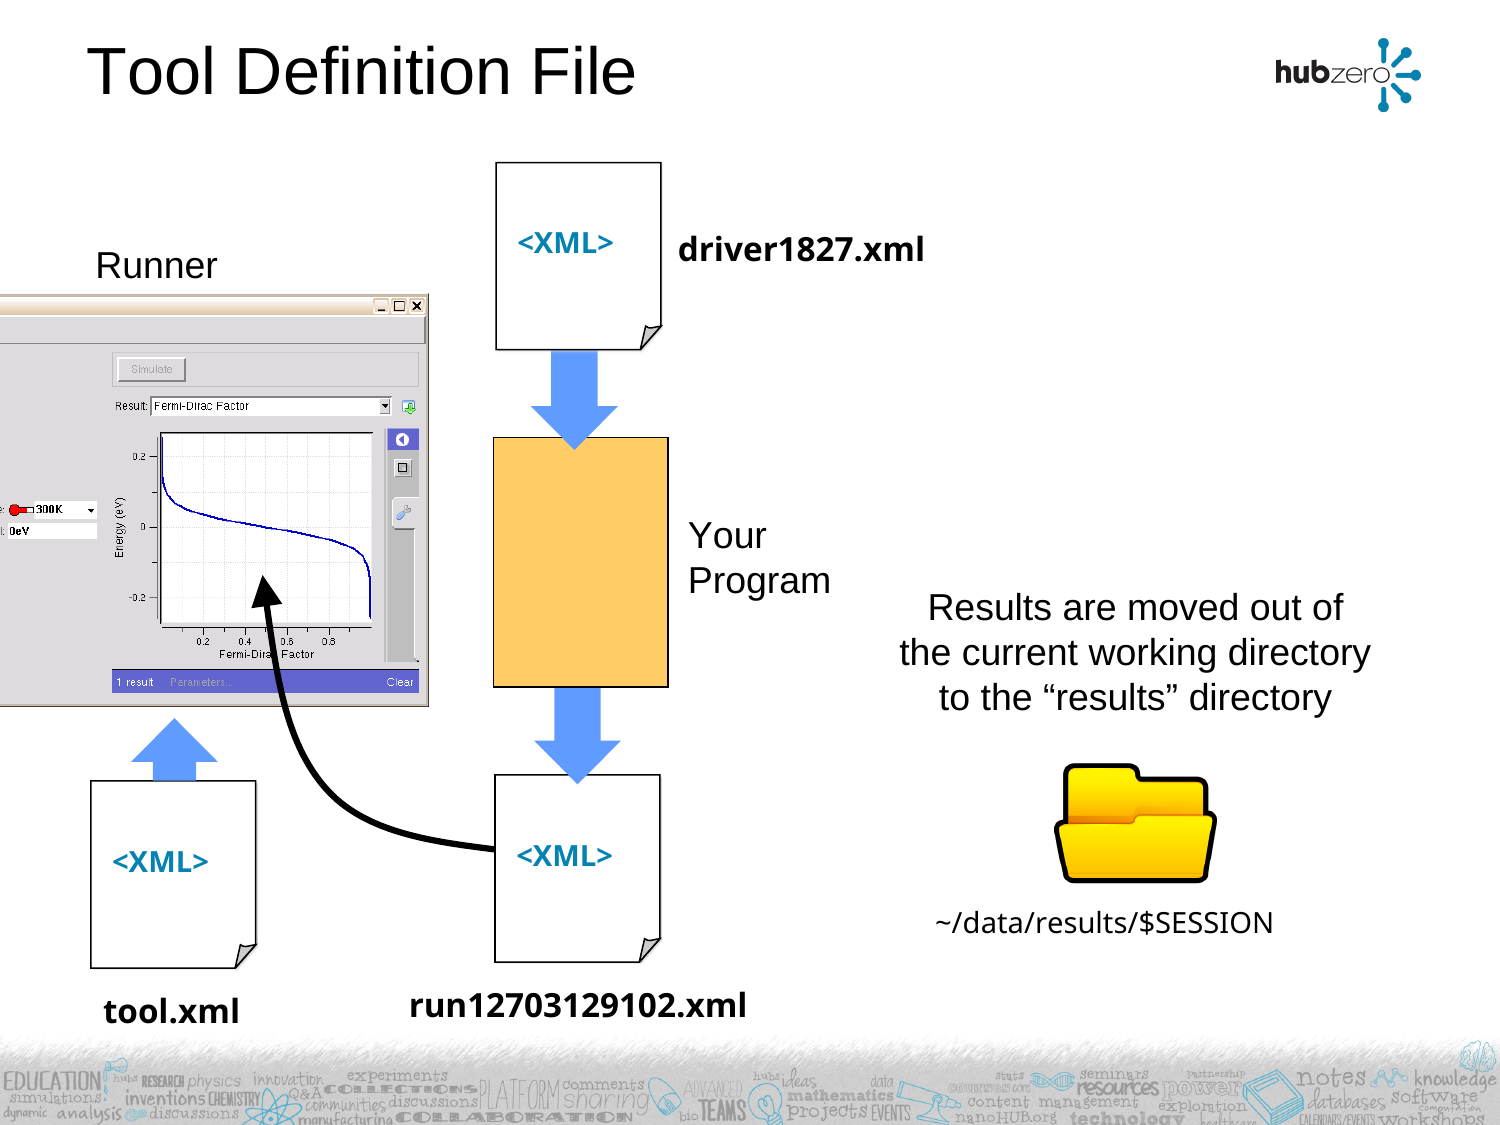

Tool Definition File
<XML>
driver1827.xml
Runner
Your
Program
Results are moved out of
the current working directory
to the “results” directory
~/data/results/$SESSION
<XML>
run12703129102.xml
<XML>
tool.xml